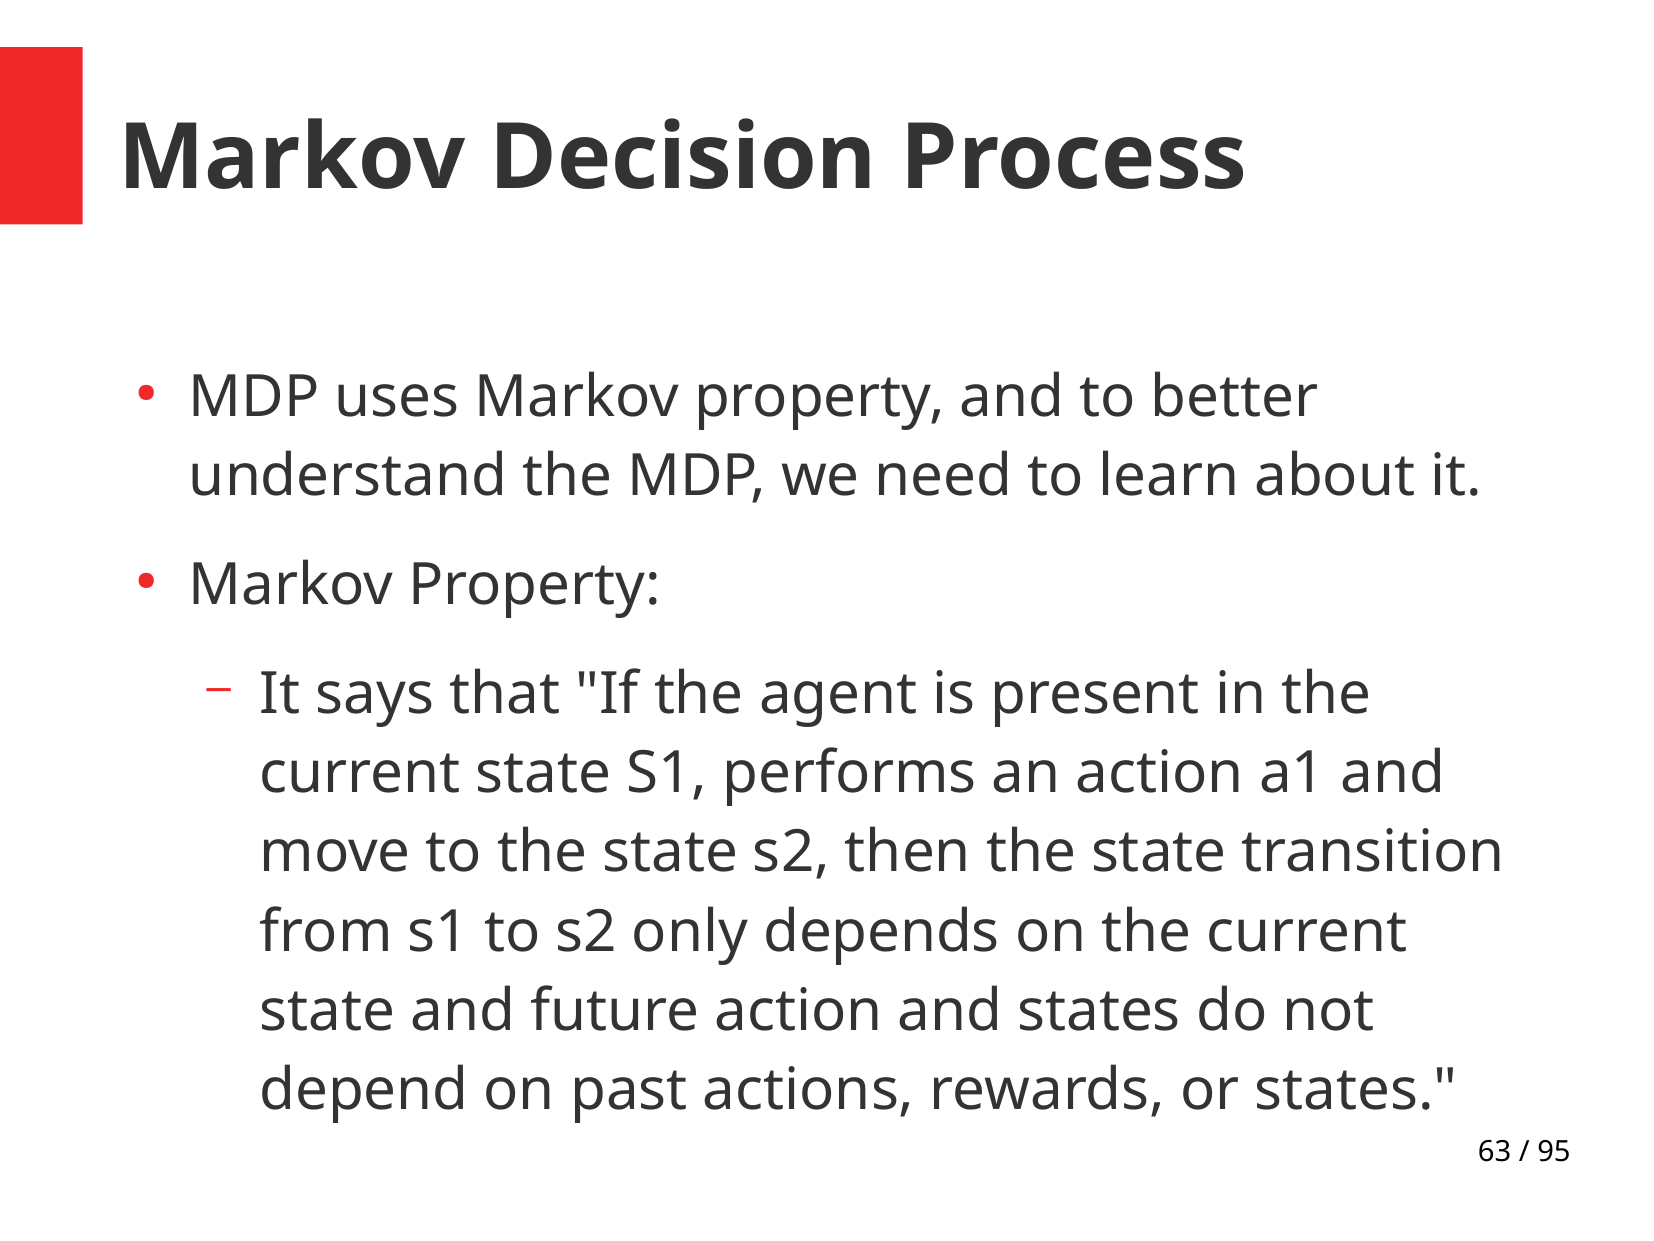

# Markov Decision Process
MDP uses Markov property, and to better understand the MDP, we need to learn about it.
Markov Property:
It says that "If the agent is present in the current state S1, performs an action a1 and move to the state s2, then the state transition from s1 to s2 only depends on the current state and future action and states do not depend on past actions, rewards, or states."
63